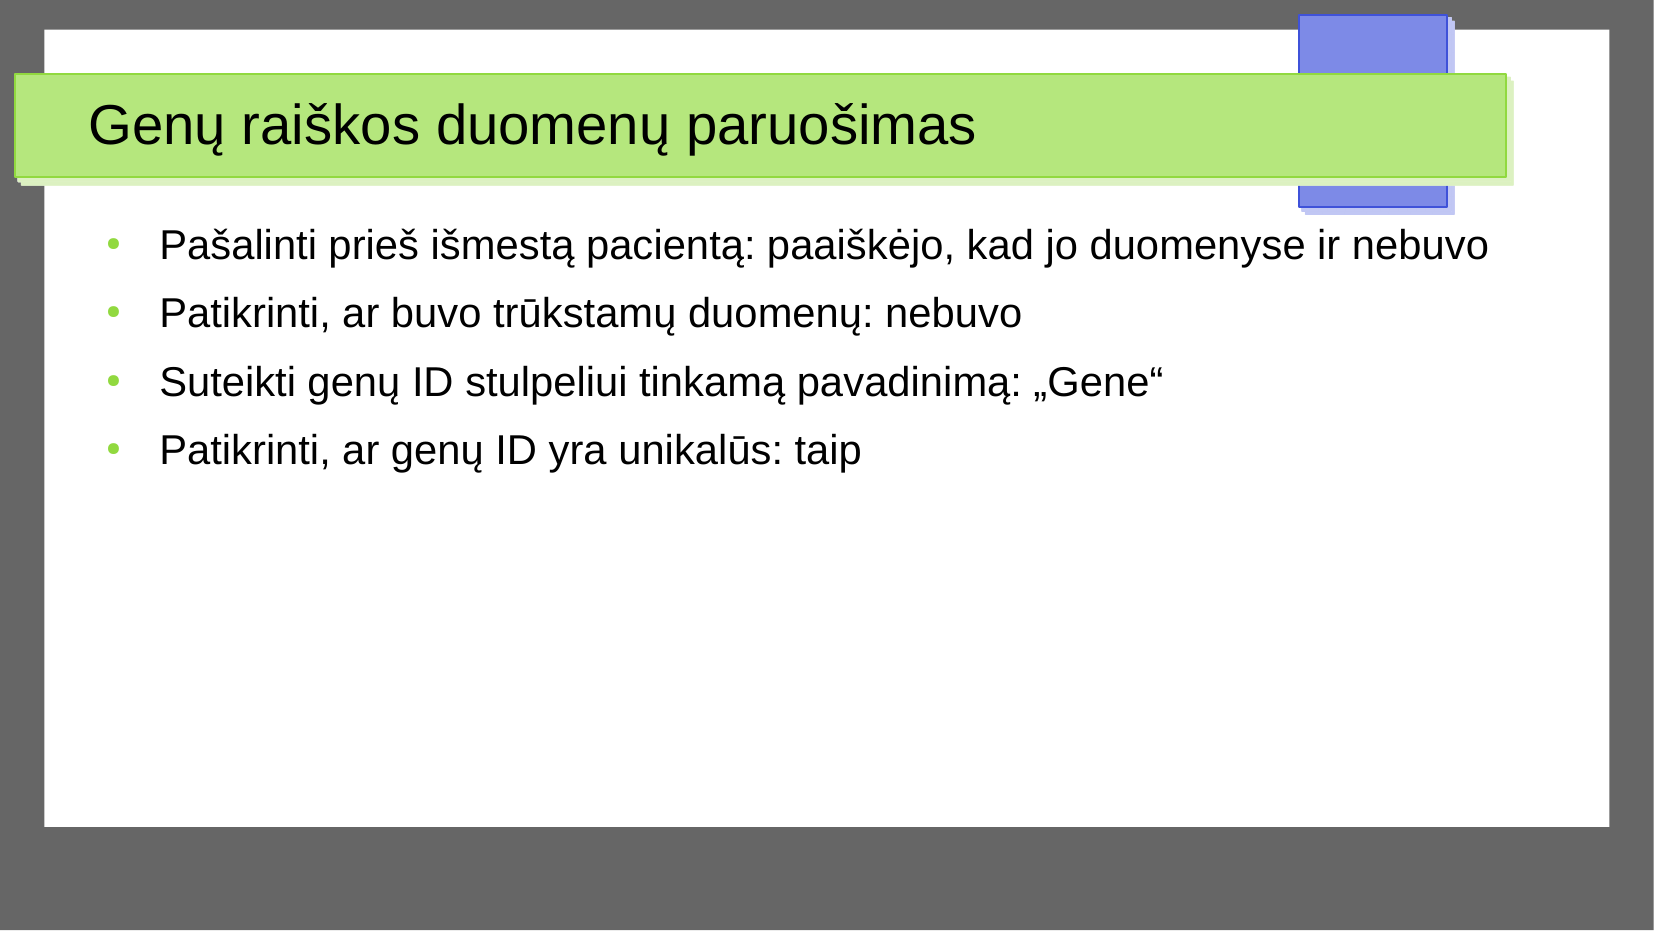

# Genų raiškos duomenų paruošimas
Pašalinti prieš išmestą pacientą: paaiškėjo, kad jo duomenyse ir nebuvo
Patikrinti, ar buvo trūkstamų duomenų: nebuvo
Suteikti genų ID stulpeliui tinkamą pavadinimą: „Gene“
Patikrinti, ar genų ID yra unikalūs: taip